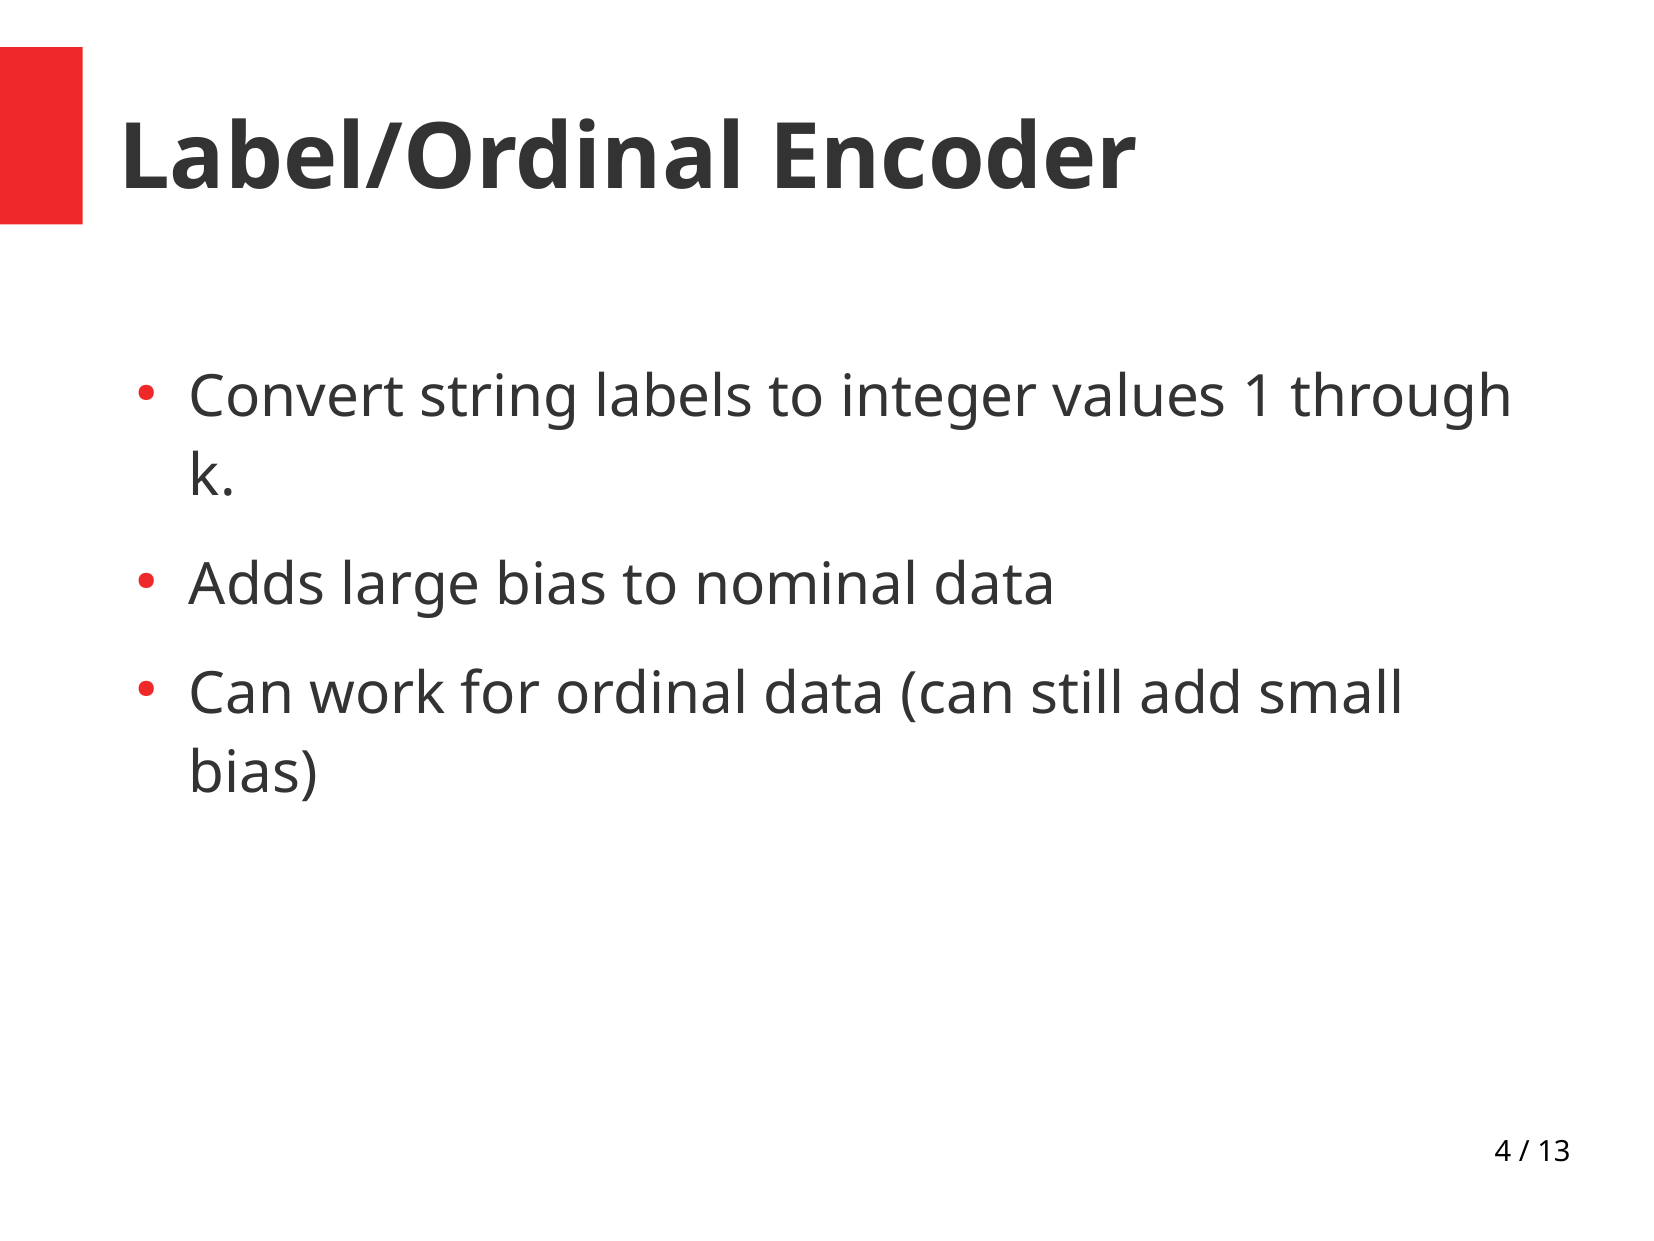

# Label/Ordinal Encoder
Convert string labels to integer values 1 through k.
Adds large bias to nominal data
Can work for ordinal data (can still add small bias)
4